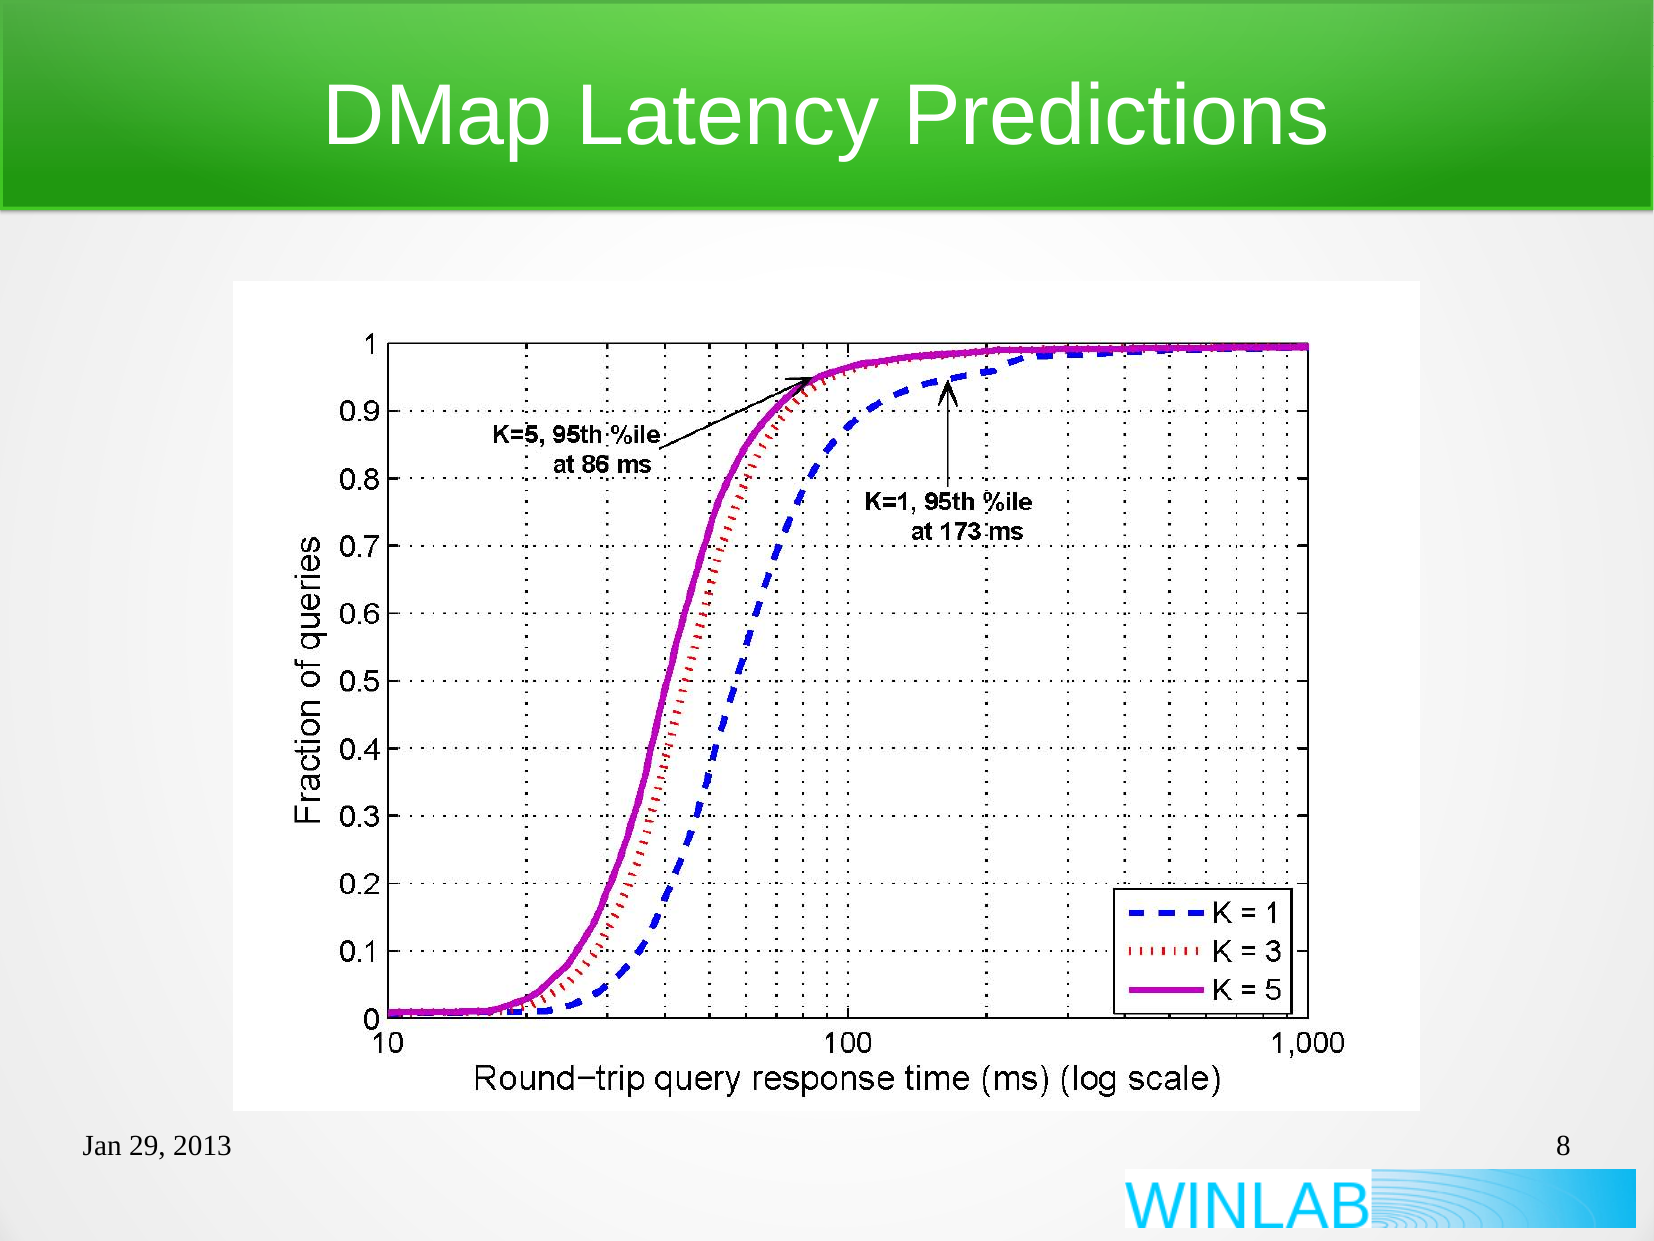

# DMap Latency Predictions
Jan 29, 2013
8